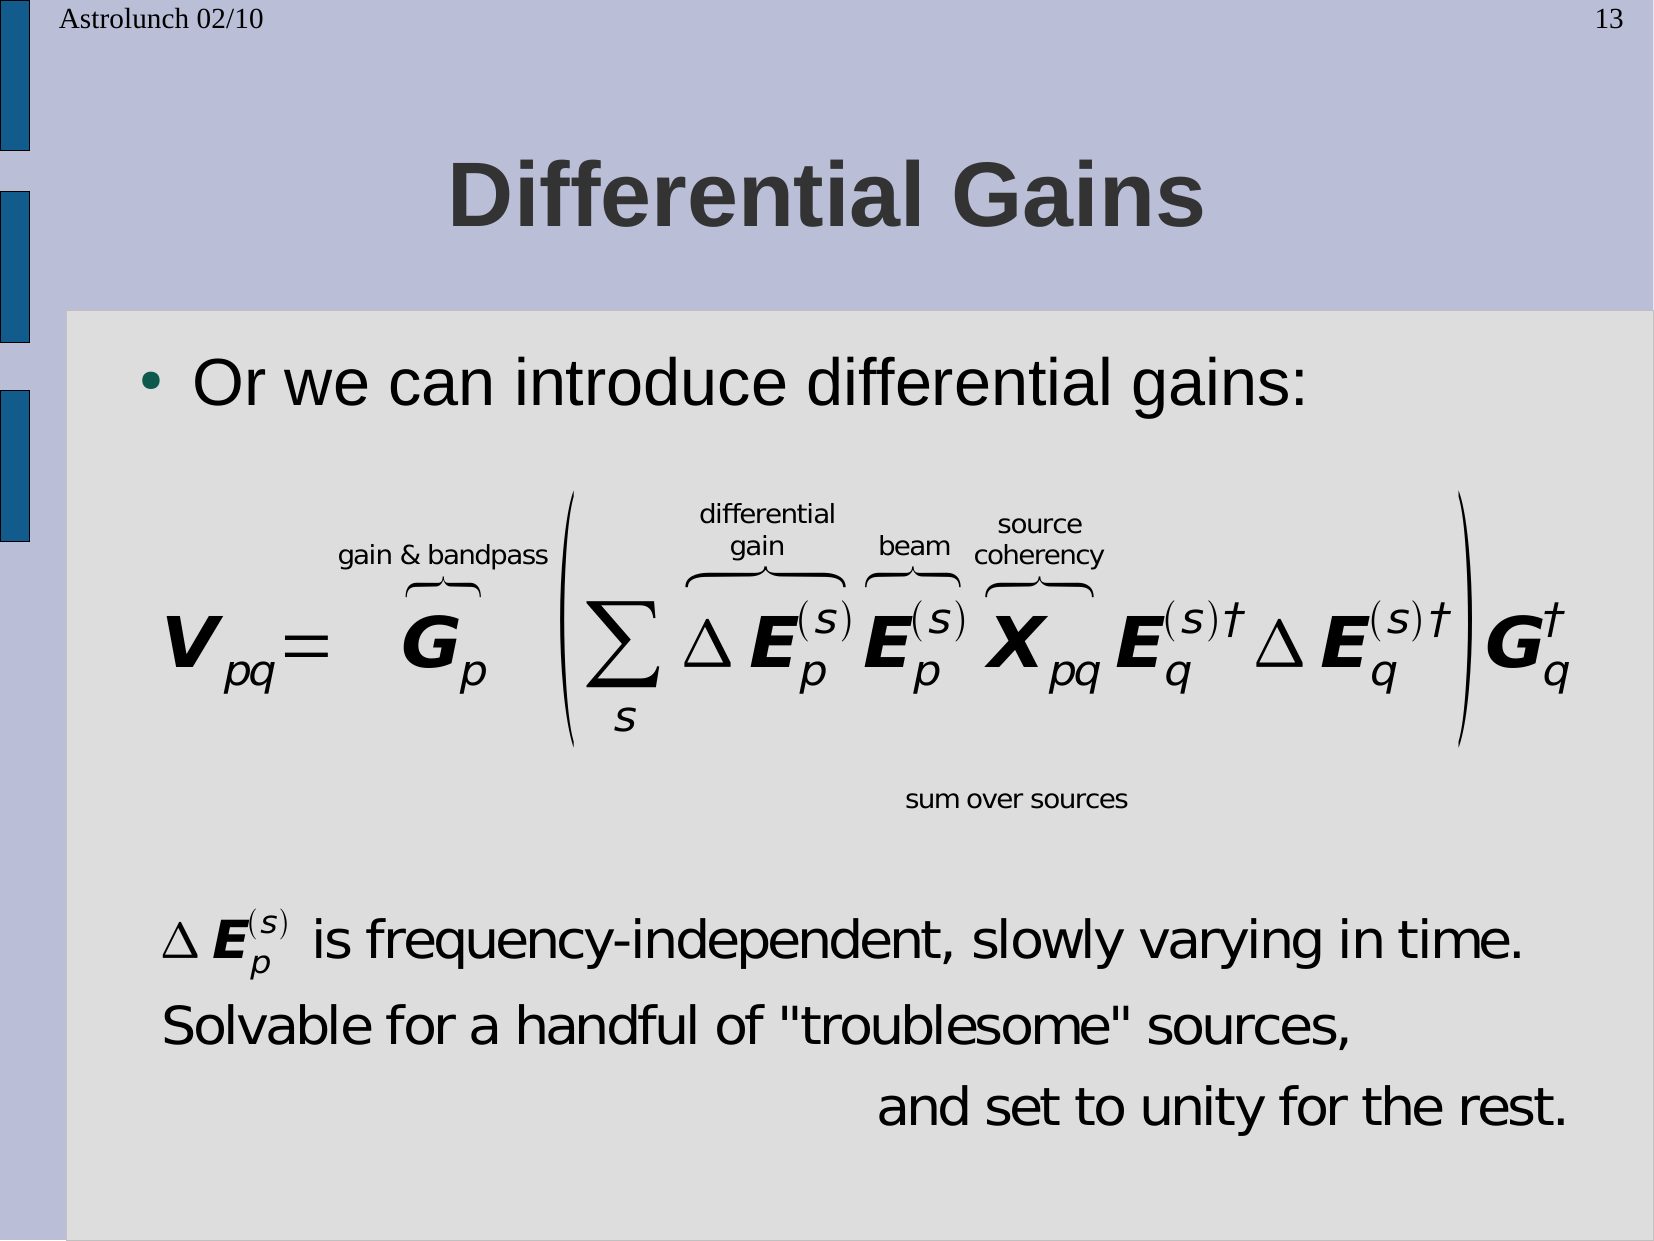

Astrolunch 02/10
13
# Differential Gains
Or we can introduce differential gains: